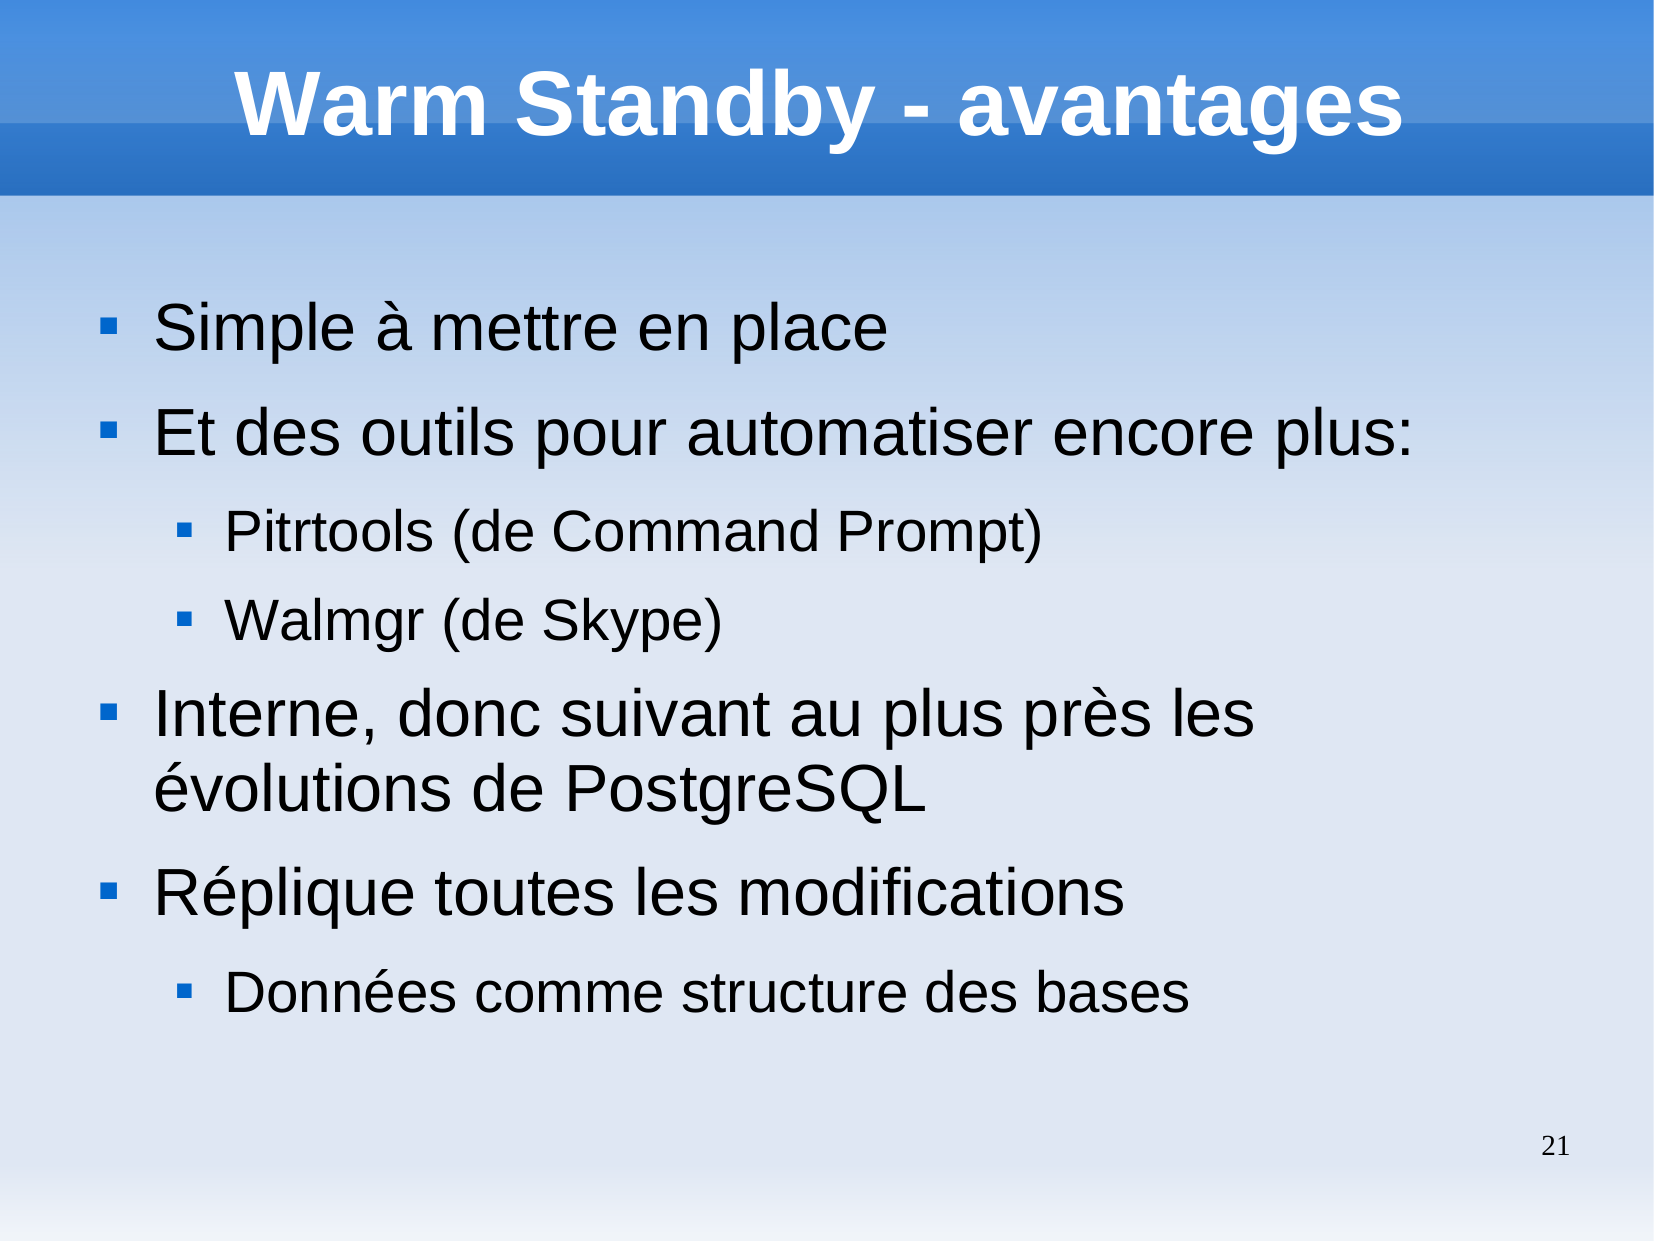

# Warm Standby - avantages
Simple à mettre en place
Et des outils pour automatiser encore plus:
Pitrtools (de Command Prompt)
Walmgr (de Skype)
Interne, donc suivant au plus près les évolutions de PostgreSQL
Réplique toutes les modifications
Données comme structure des bases
21